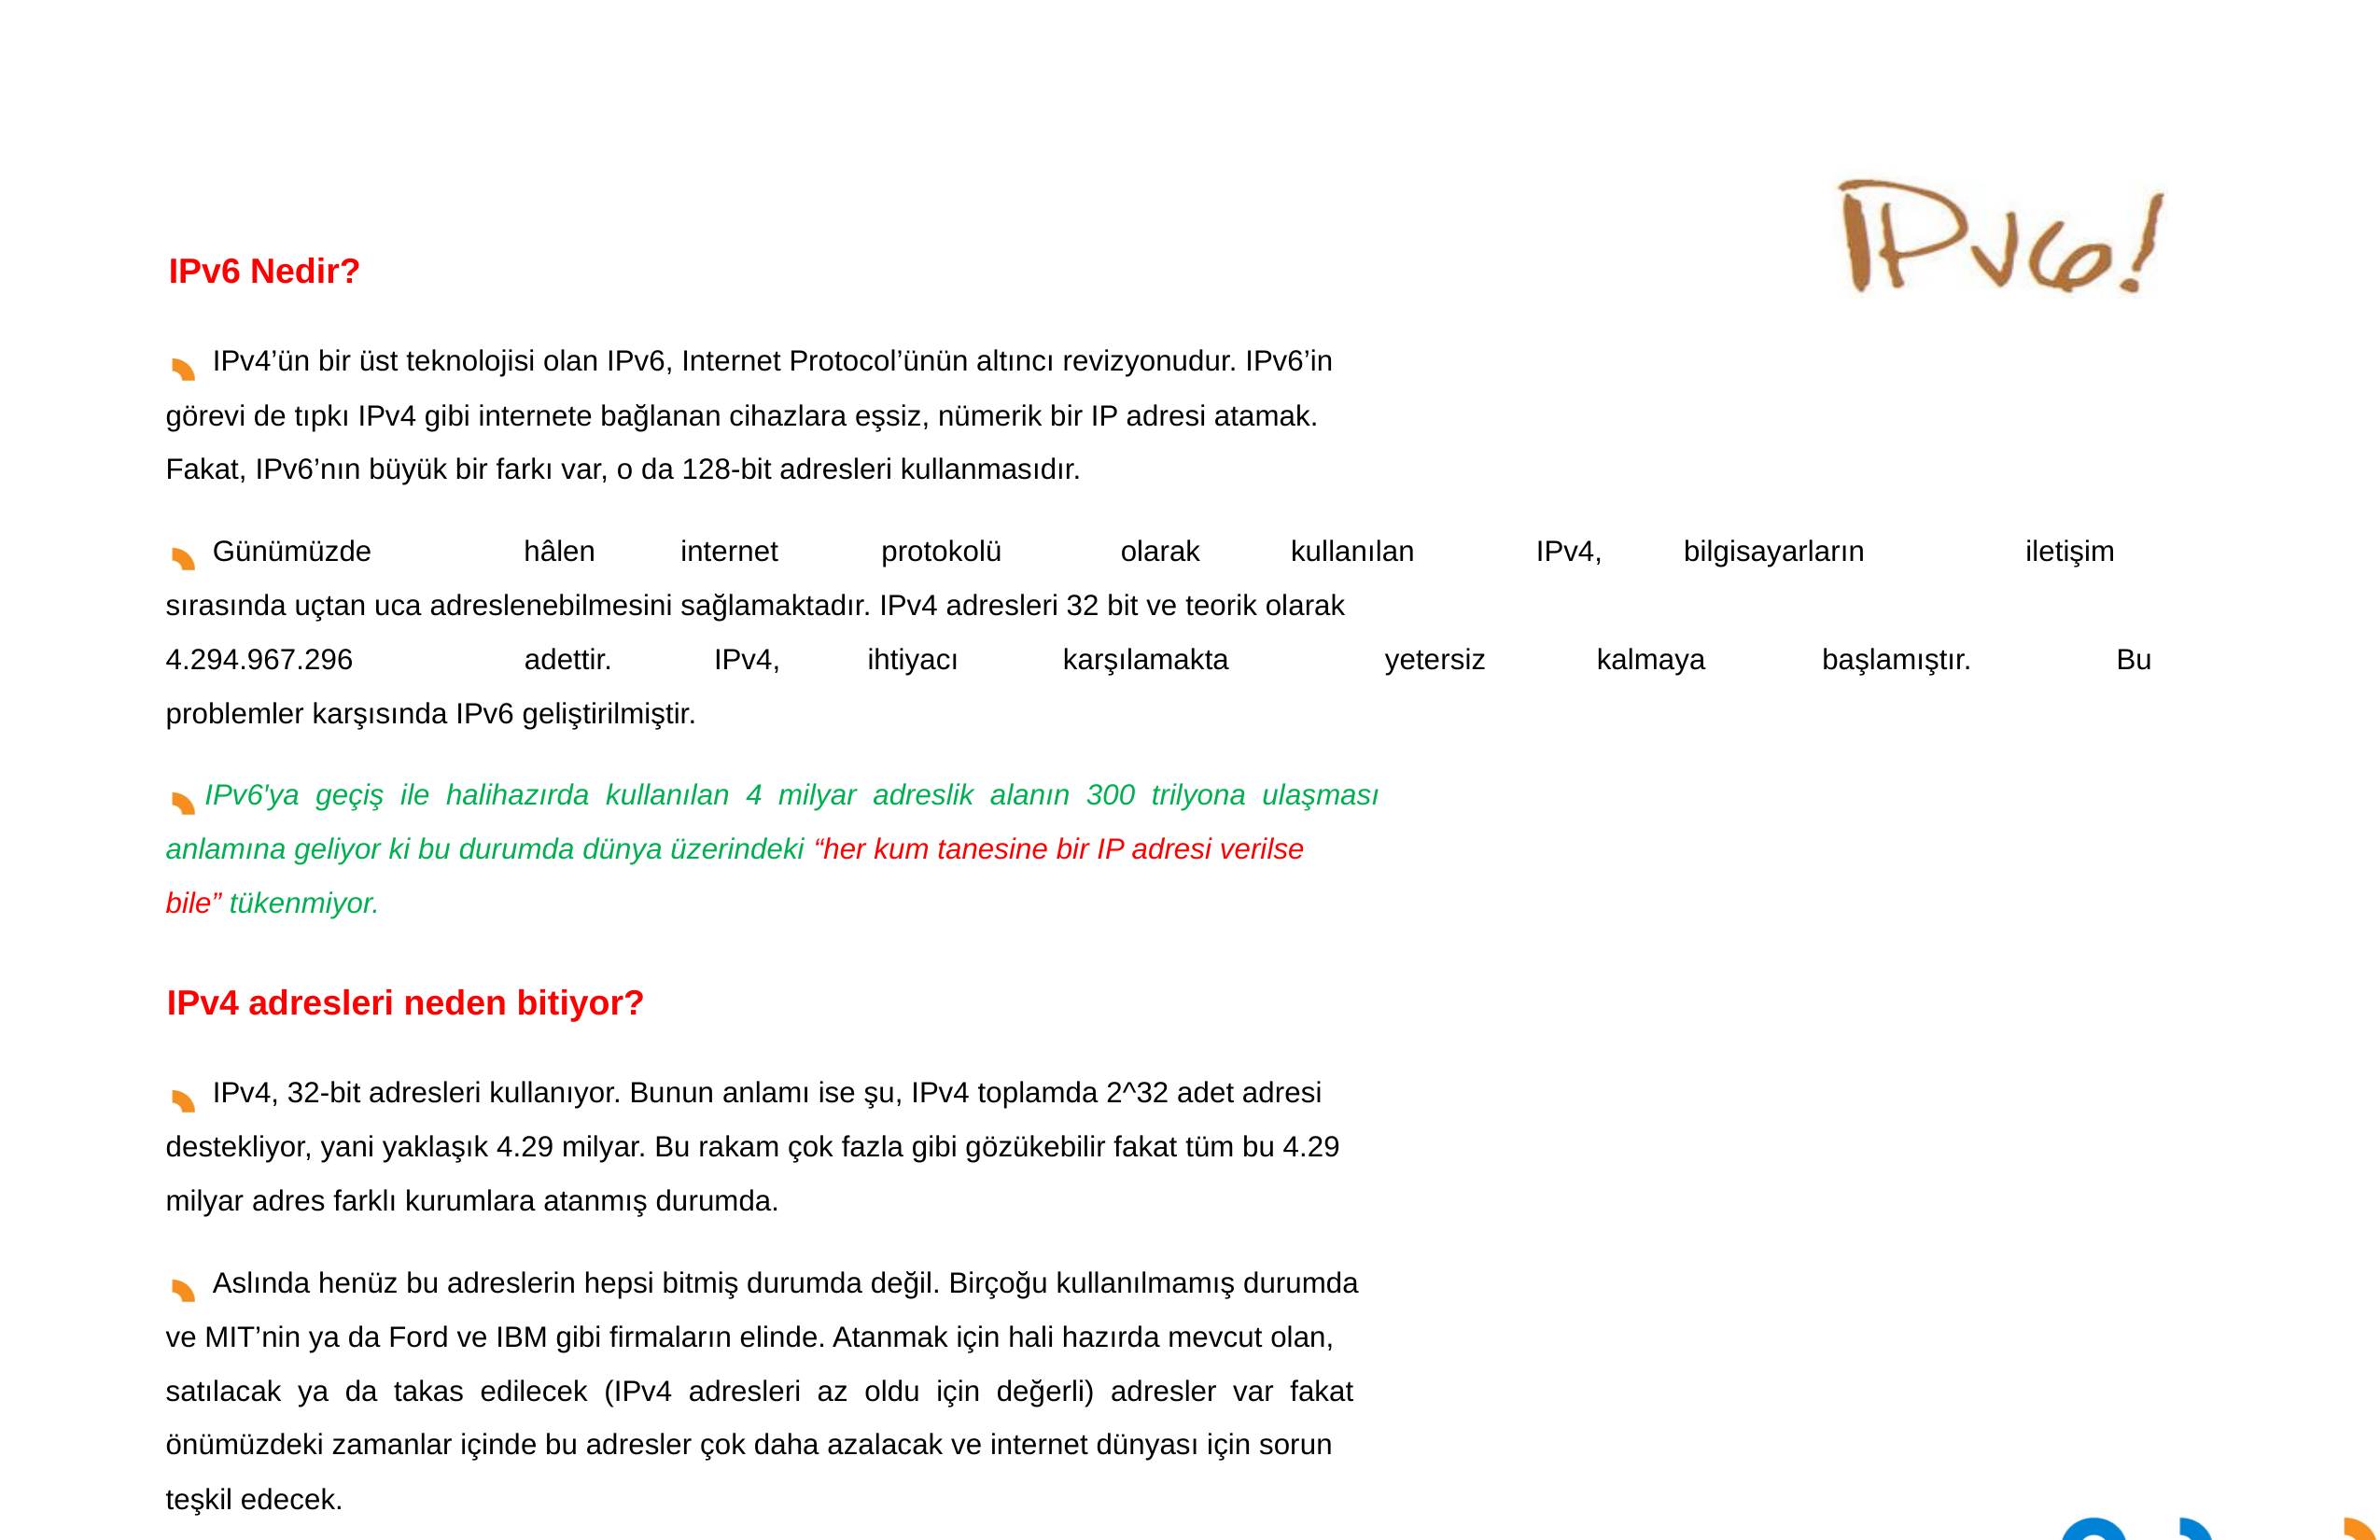

IPv6 Nedir?
 IPv4’ün bir üst teknolojisi olan IPv6, Internet Protocol’ünün altıncı revizyonudur. IPv6’in
görevi de tıpkı IPv4 gibi internete bağlanan cihazlara eşsiz, nümerik bir IP adresi atamak.
Fakat, IPv6’nın büyük bir farkı var, o da 128-bit adresleri kullanmasıdır.
 Günümüzde
hâlen
internet
protokolü
olarak
kullanılan
IPv4,
bilgisayarların
iletişim
sırasında uçtan uca adreslenebilmesini sağlamaktadır. IPv4 adresleri 32 bit ve teorik olarak
4.294.967.296
adettir.
IPv4,
ihtiyacı
karşılamakta
yetersiz
kalmaya
başlamıştır.
Bu
problemler karşısında IPv6 geliştirilmiştir.
IPv6′ya geçiş ile halihazırda kullanılan 4 milyar adreslik alanın 300 trilyona ulaşması
anlamına geliyor ki bu durumda dünya üzerindeki “her kum tanesine bir IP adresi verilse
bile” tükenmiyor.
IPv4 adresleri neden bitiyor?
 IPv4, 32-bit adresleri kullanıyor. Bunun anlamı ise şu, IPv4 toplamda 2^32 adet adresi
destekliyor, yani yaklaşık 4.29 milyar. Bu rakam çok fazla gibi gözükebilir fakat tüm bu 4.29
milyar adres farklı kurumlara atanmış durumda.
 Aslında henüz bu adreslerin hepsi bitmiş durumda değil. Birçoğu kullanılmamış durumda
ve MIT’nin ya da Ford ve IBM gibi firmaların elinde. Atanmak için hali hazırda mevcut olan,
satılacak ya da takas edilecek (IPv4 adresleri az oldu için değerli) adresler var fakat
önümüzdeki zamanlar içinde bu adresler çok daha azalacak ve internet dünyası için sorun
teşkil edecek.
Gizli, (c) 2011
183